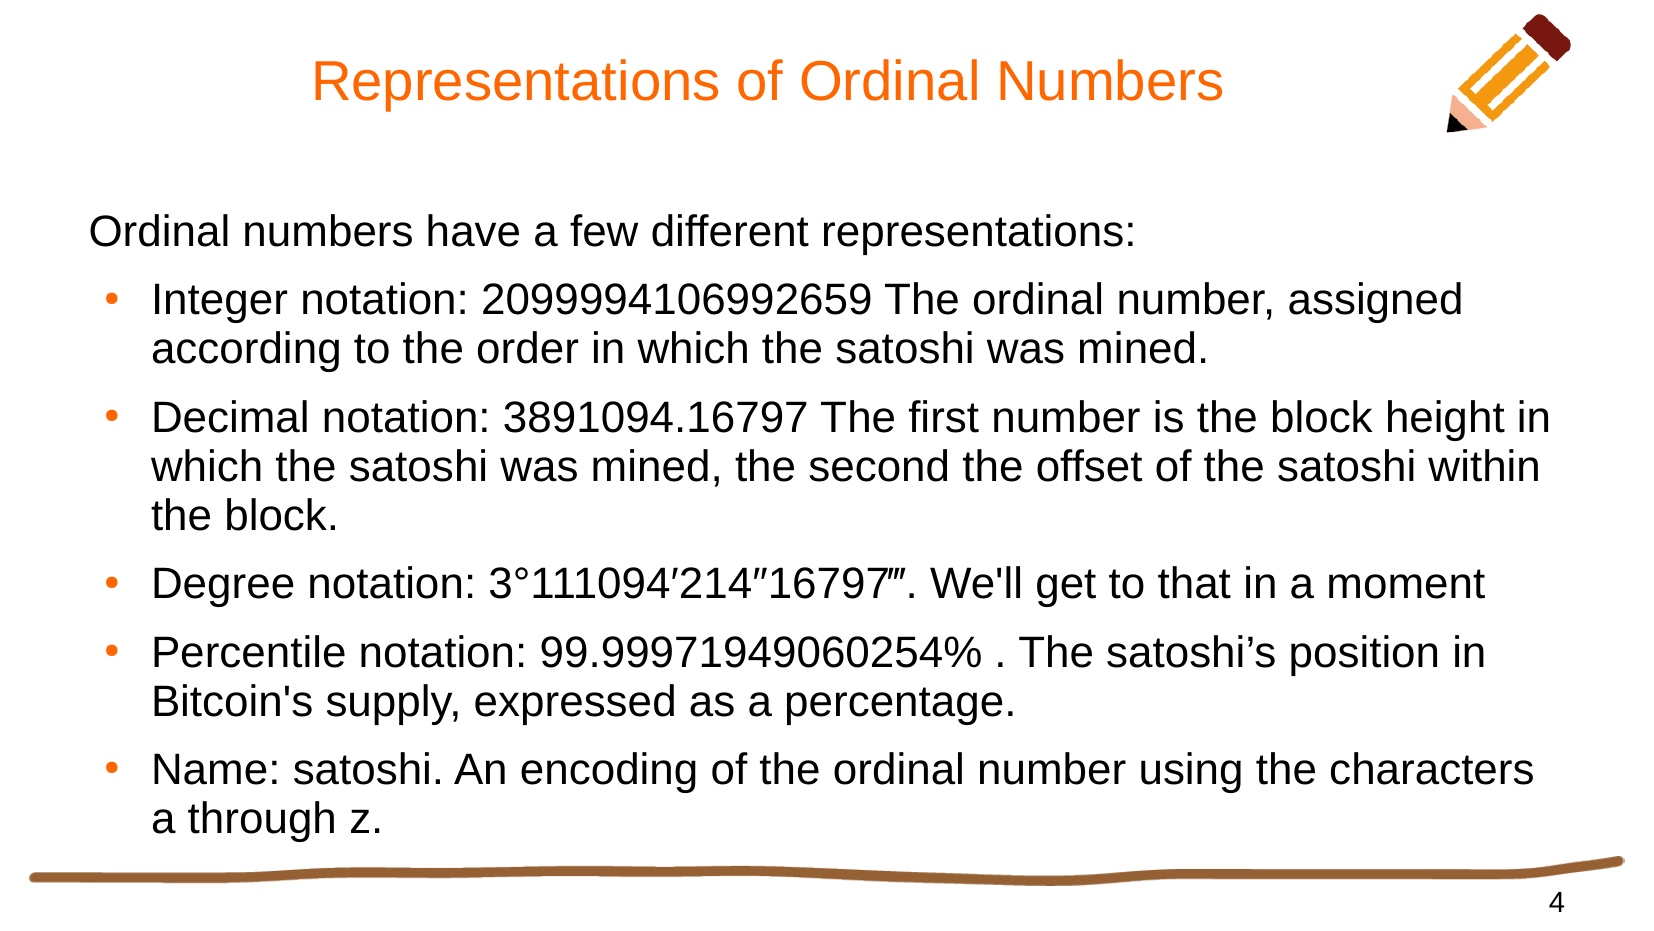

# Representations of Ordinal Numbers
Ordinal numbers have a few different representations:
Integer notation: 2099994106992659 The ordinal number, assigned according to the order in which the satoshi was mined.
Decimal notation: 3891094.16797 The first number is the block height in which the satoshi was mined, the second the offset of the satoshi within the block.
Degree notation: 3°111094′214″16797‴. We'll get to that in a moment
Percentile notation: 99.99971949060254% . The satoshi’s position in Bitcoin's supply, expressed as a percentage.
Name: satoshi. An encoding of the ordinal number using the characters a through z.
4